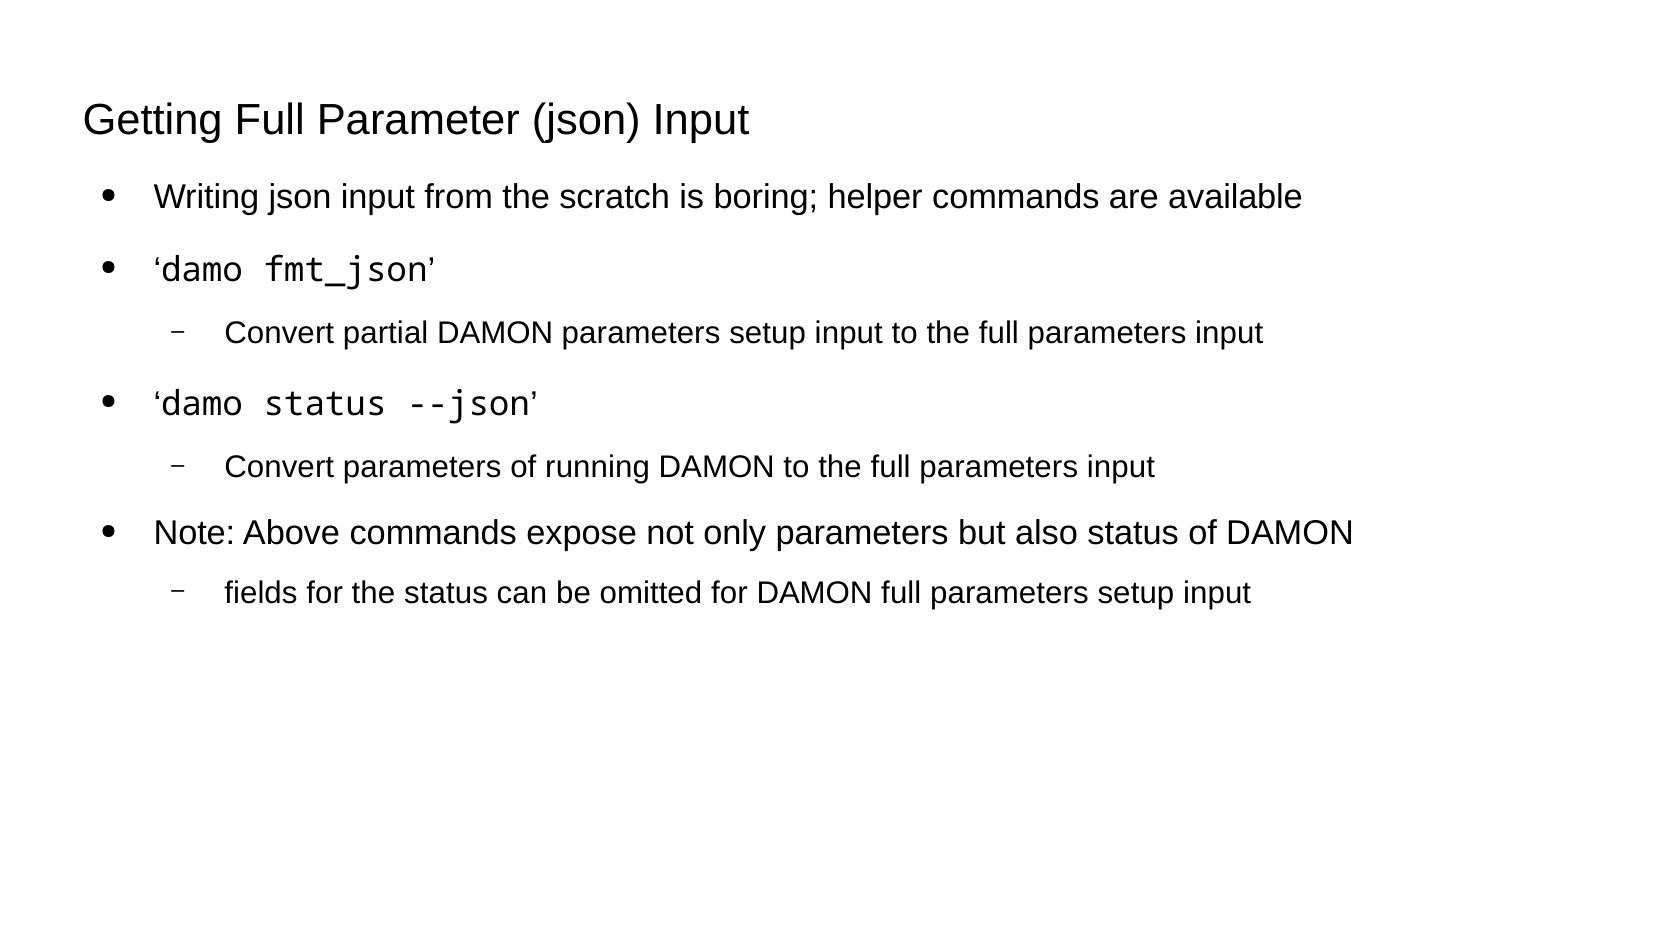

# Getting Full Parameter (json) Input
Writing json input from the scratch is boring; helper commands are available
‘damo fmt_json’
Convert partial DAMON parameters setup input to the full parameters input
‘damo status --json’
Convert parameters of running DAMON to the full parameters input
Note: Above commands expose not only parameters but also status of DAMON
fields for the status can be omitted for DAMON full parameters setup input